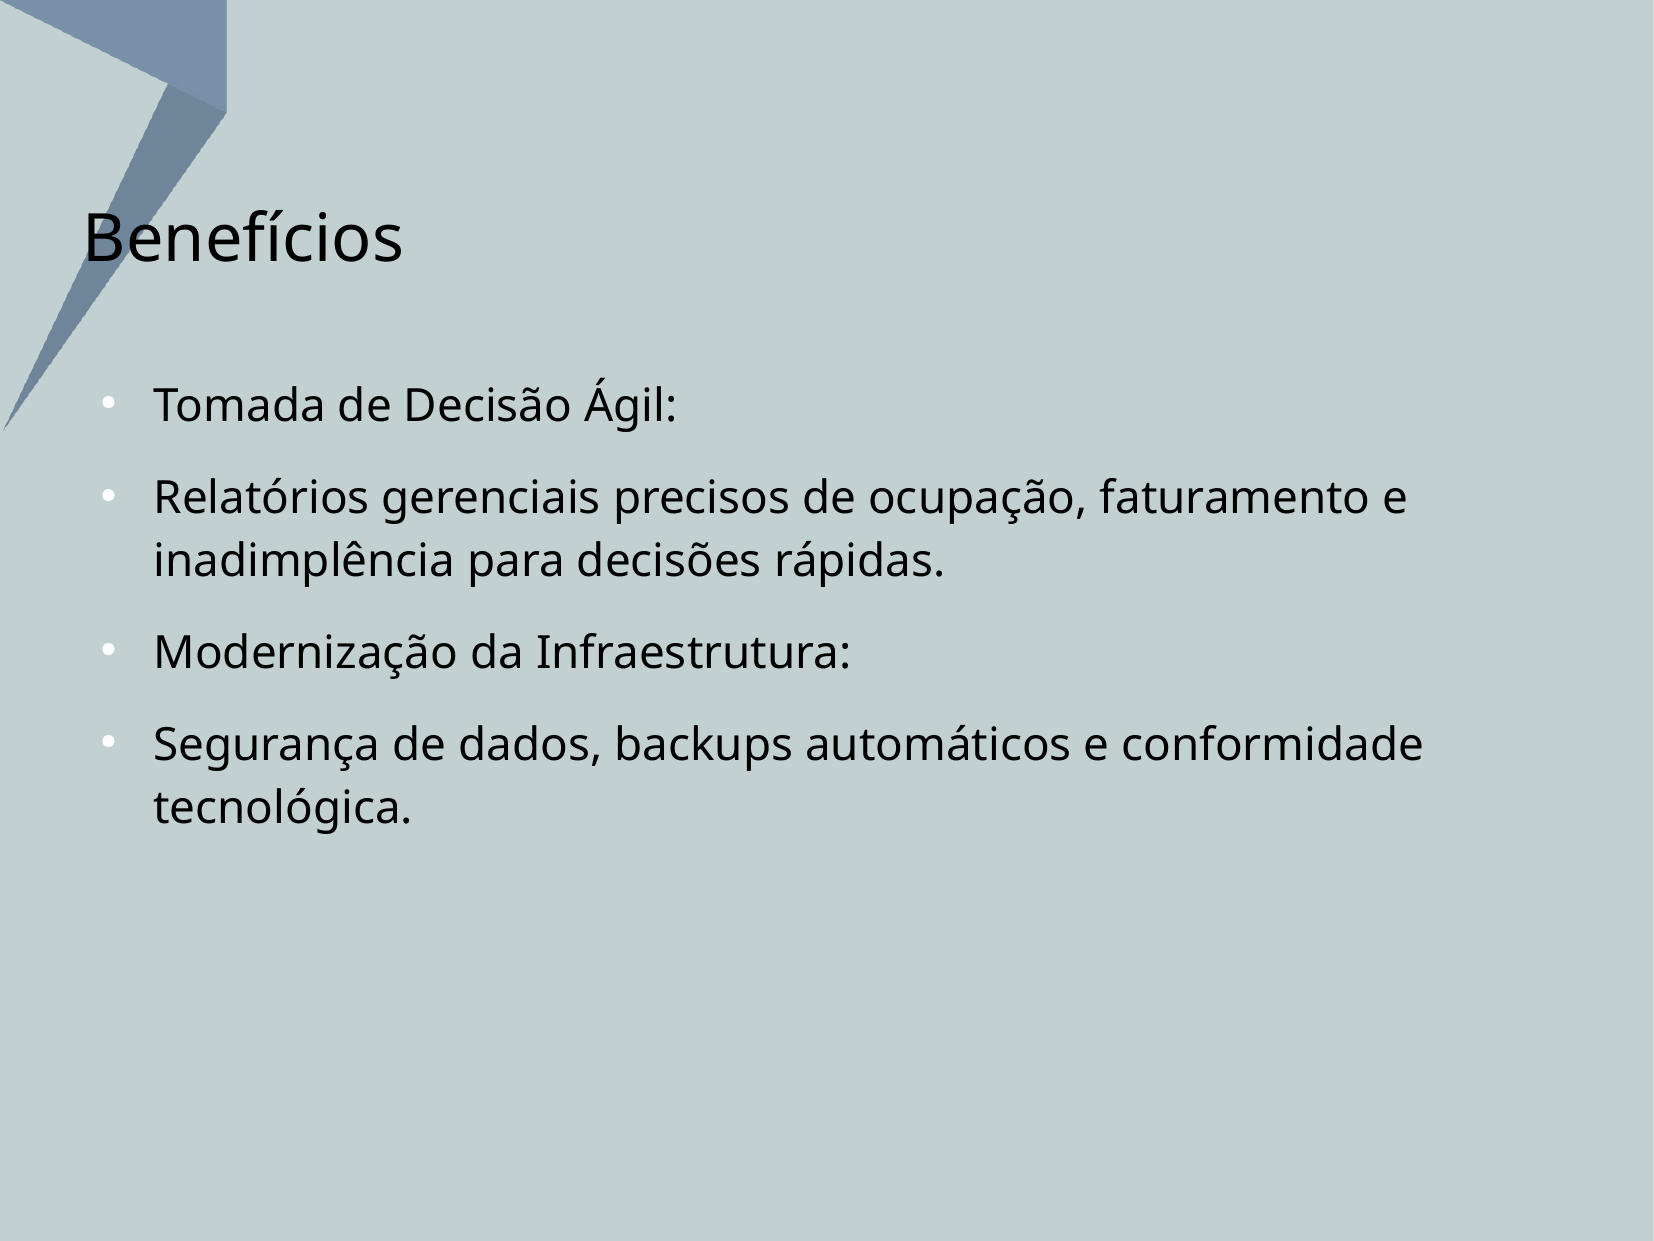

# Benefícios
Tomada de Decisão Ágil:
Relatórios gerenciais precisos de ocupação, faturamento e inadimplência para decisões rápidas.
Modernização da Infraestrutura:
Segurança de dados, backups automáticos e conformidade tecnológica.